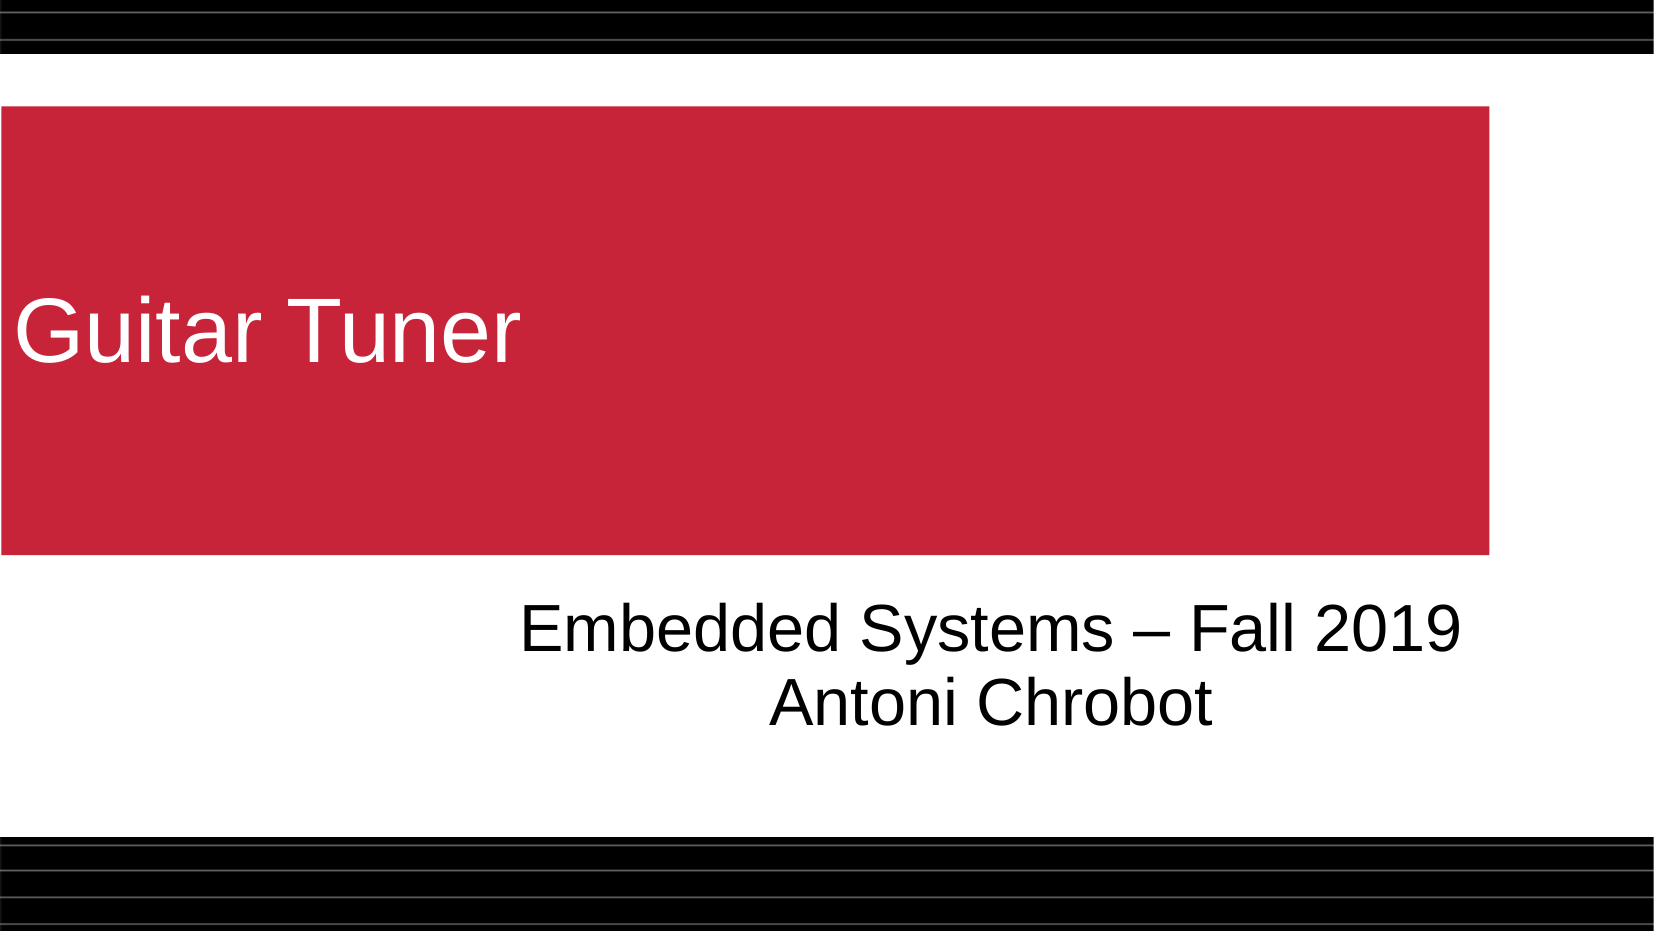

# Guitar Tuner
Embedded Systems – Fall 2019
Antoni Chrobot